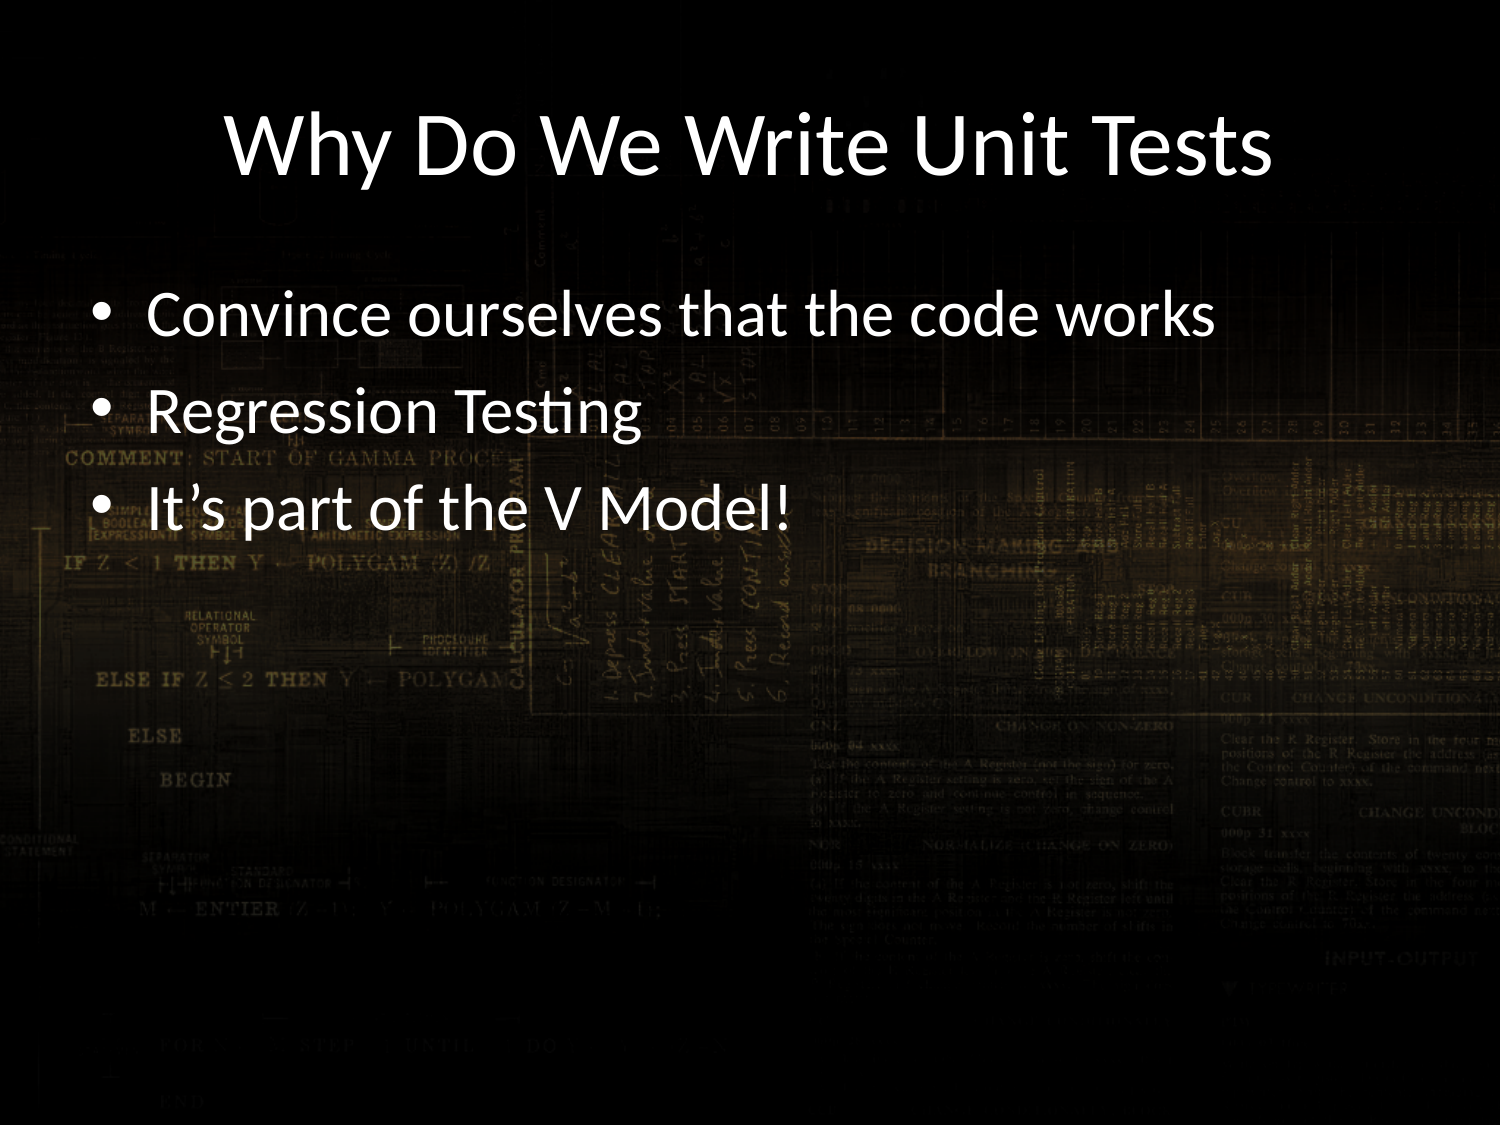

# Why Do We Write Unit Tests
Convince ourselves that the code works
Regression Testing
It’s part of the V Model!